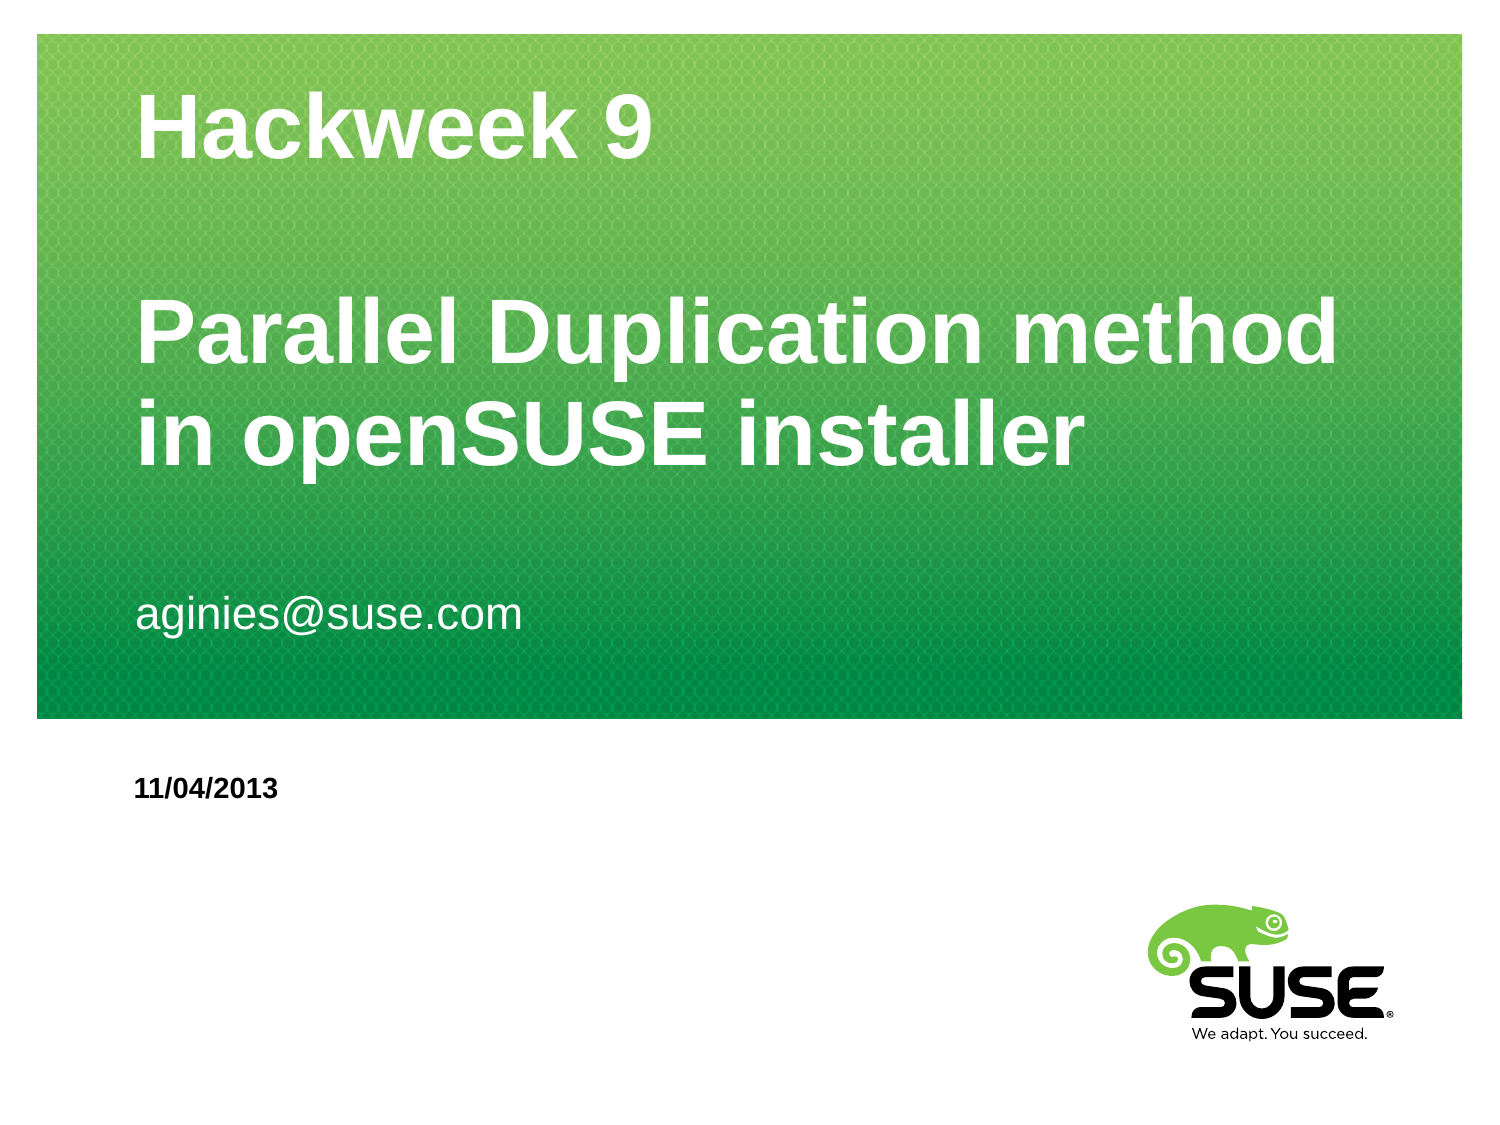

# Hackweek 9 Parallel Duplication method in openSUSE installer aginies@suse.com
11/04/2013